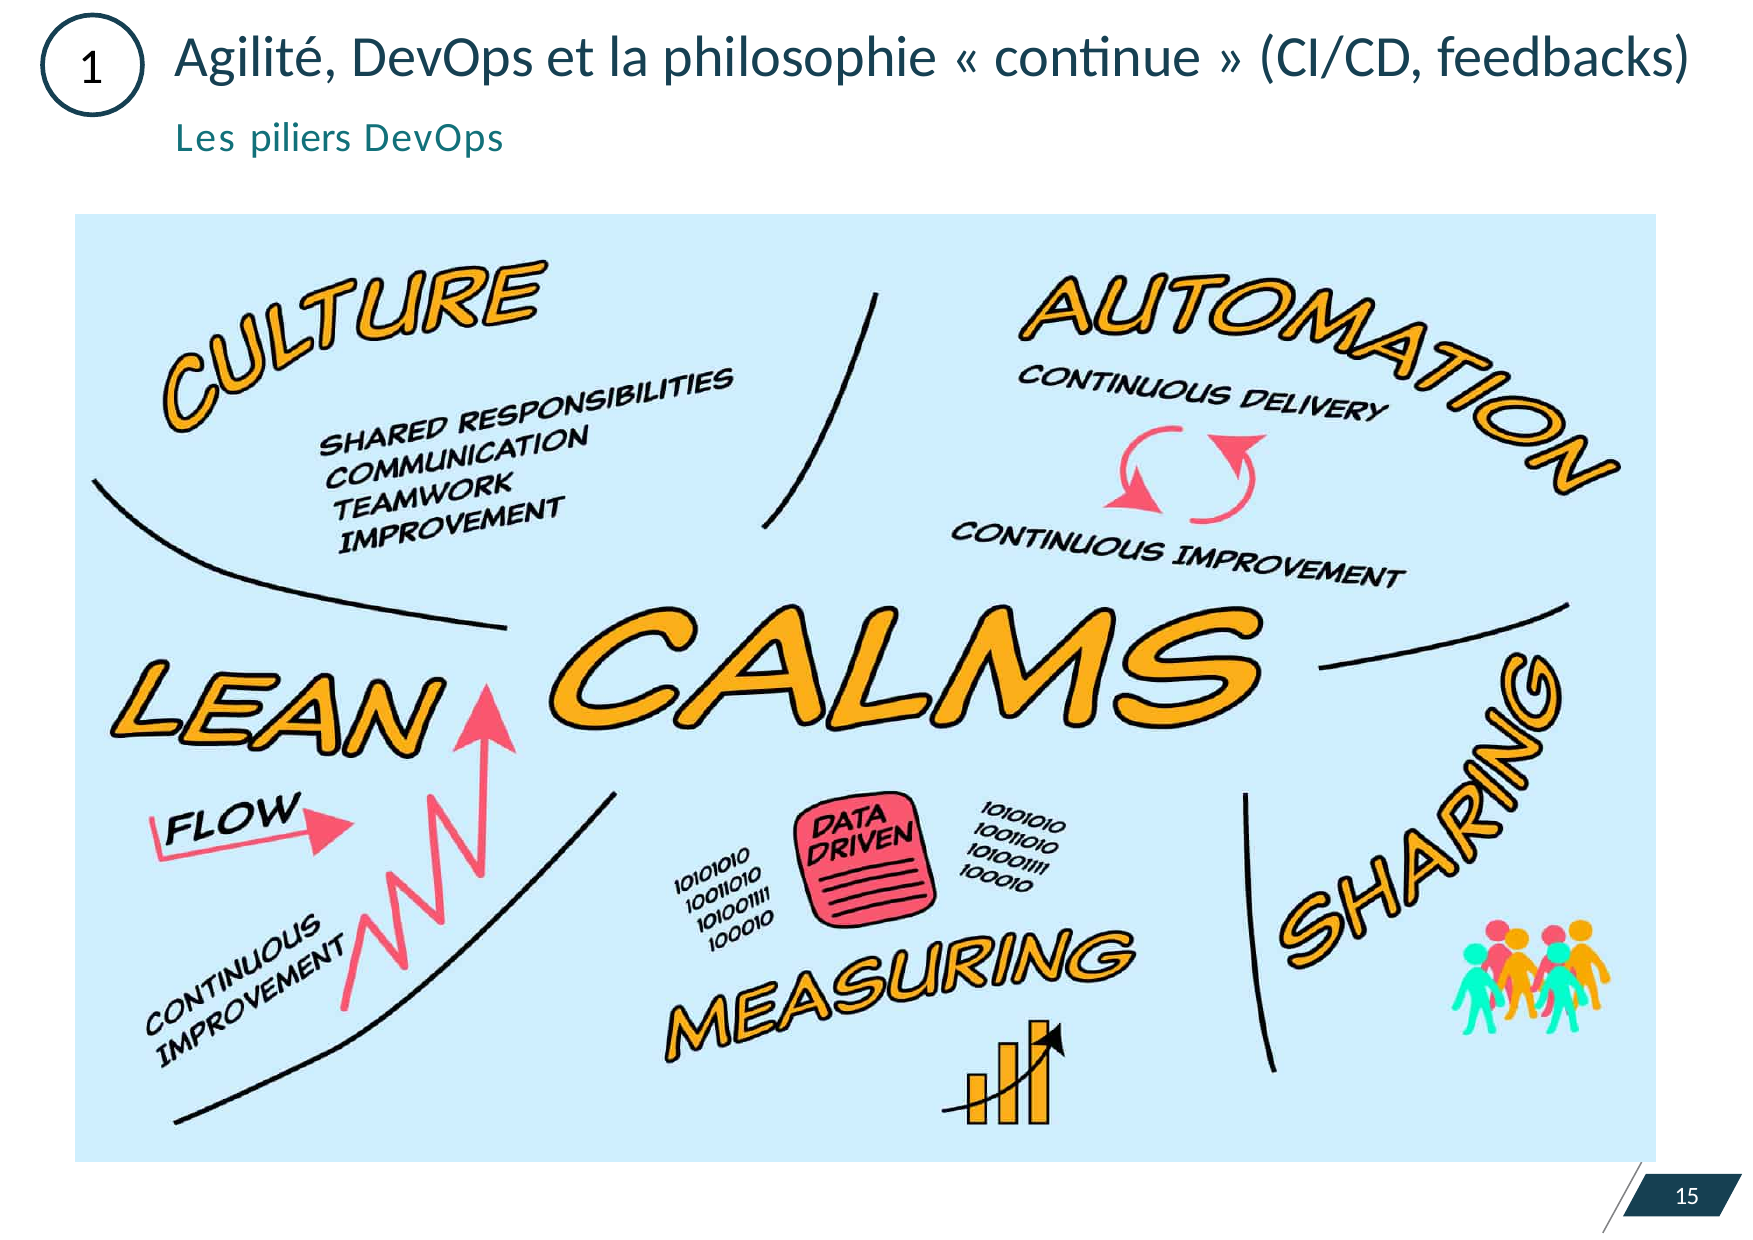

Agilité, DevOps et la philosophie « continue » (CI/CD, feedbacks)
Les piliers DevOps
1